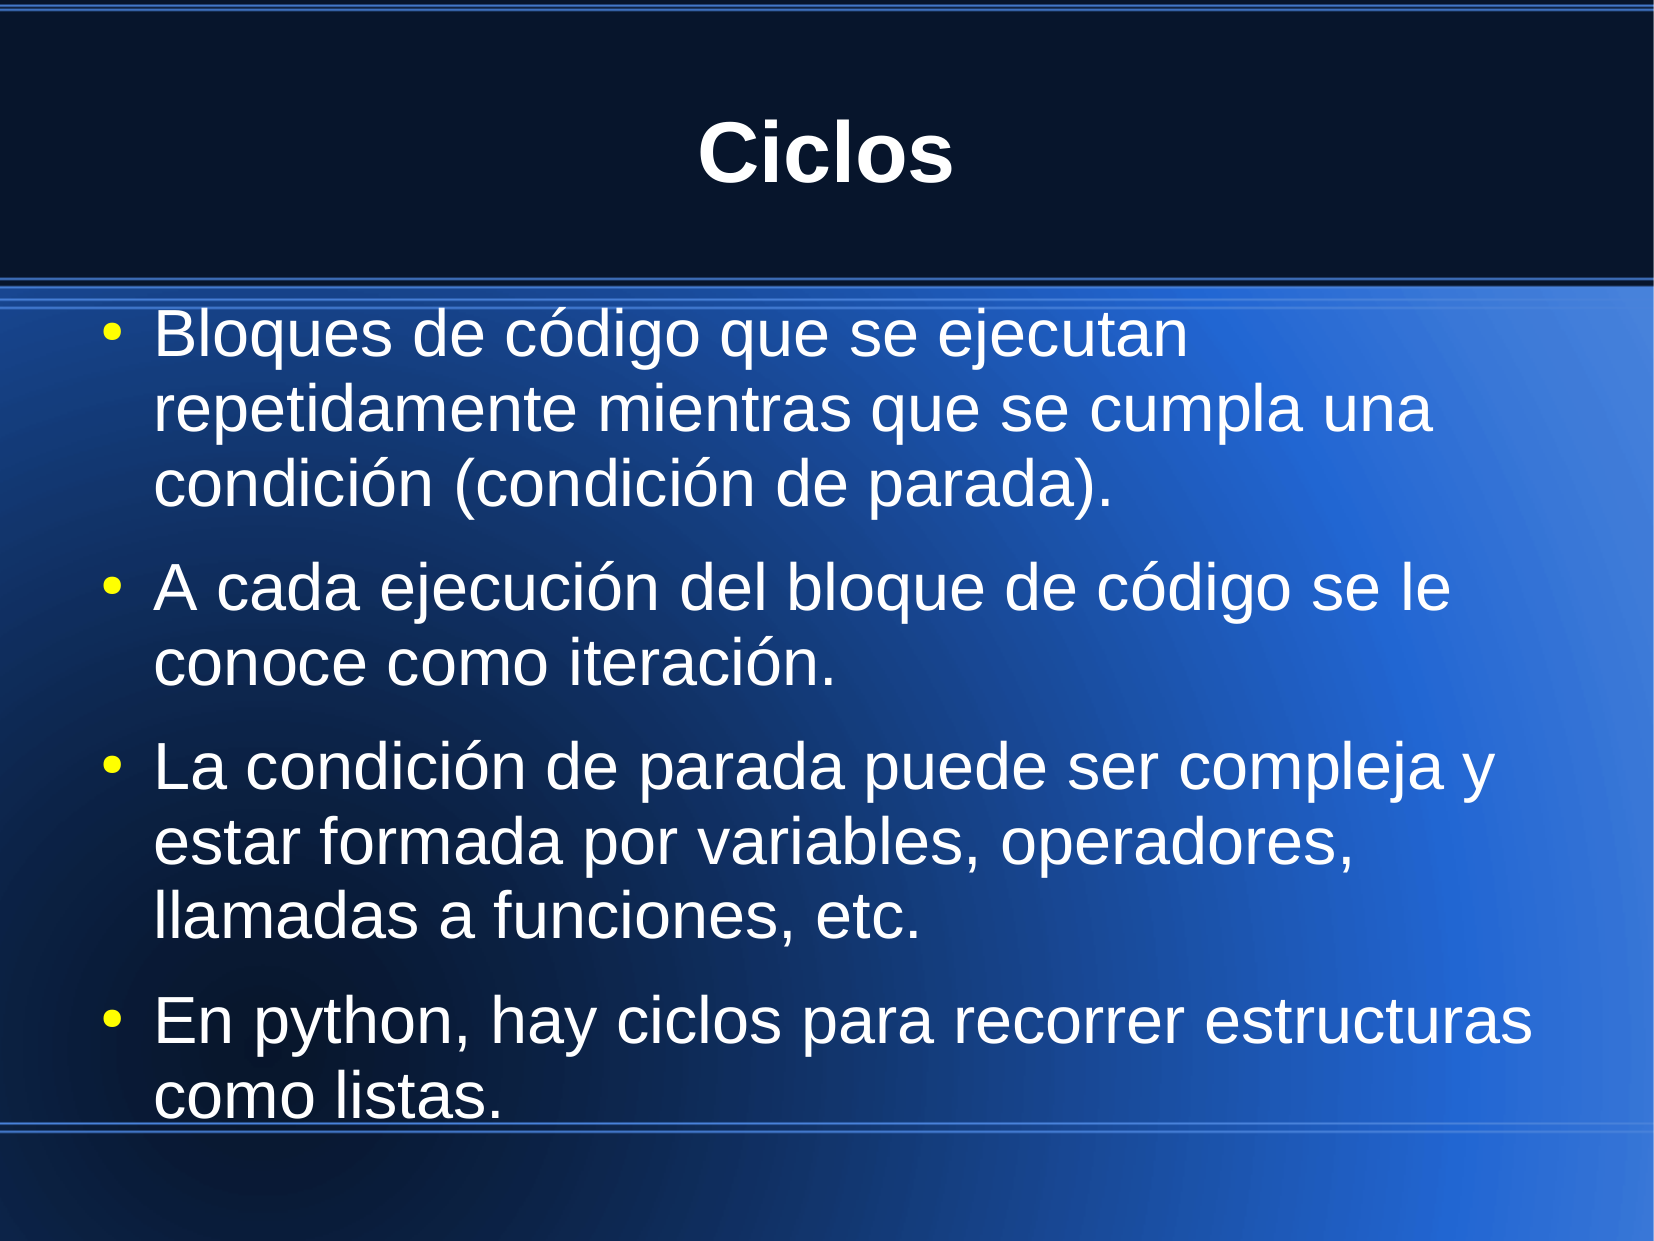

# Ciclos
Bloques de código que se ejecutan repetidamente mientras que se cumpla una condición (condición de parada).
A cada ejecución del bloque de código se le conoce como iteración.
La condición de parada puede ser compleja y estar formada por variables, operadores, llamadas a funciones, etc.
En python, hay ciclos para recorrer estructuras como listas.